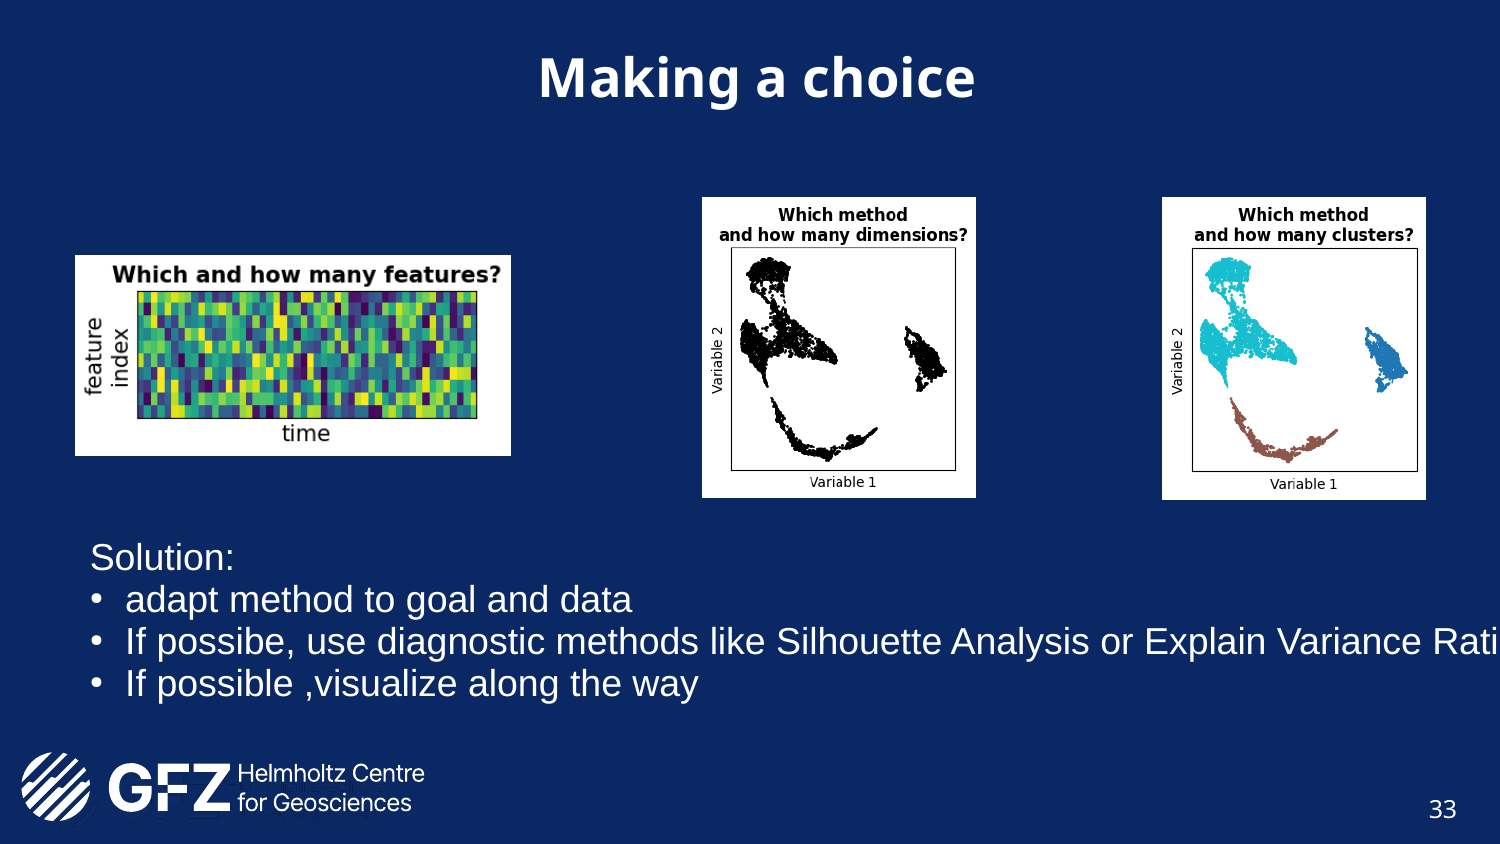

# Making a choice
Solution:
adapt method to goal and data
If possibe, use diagnostic methods like Silhouette Analysis or Explain Variance Ratio
If possible ,visualize along the way